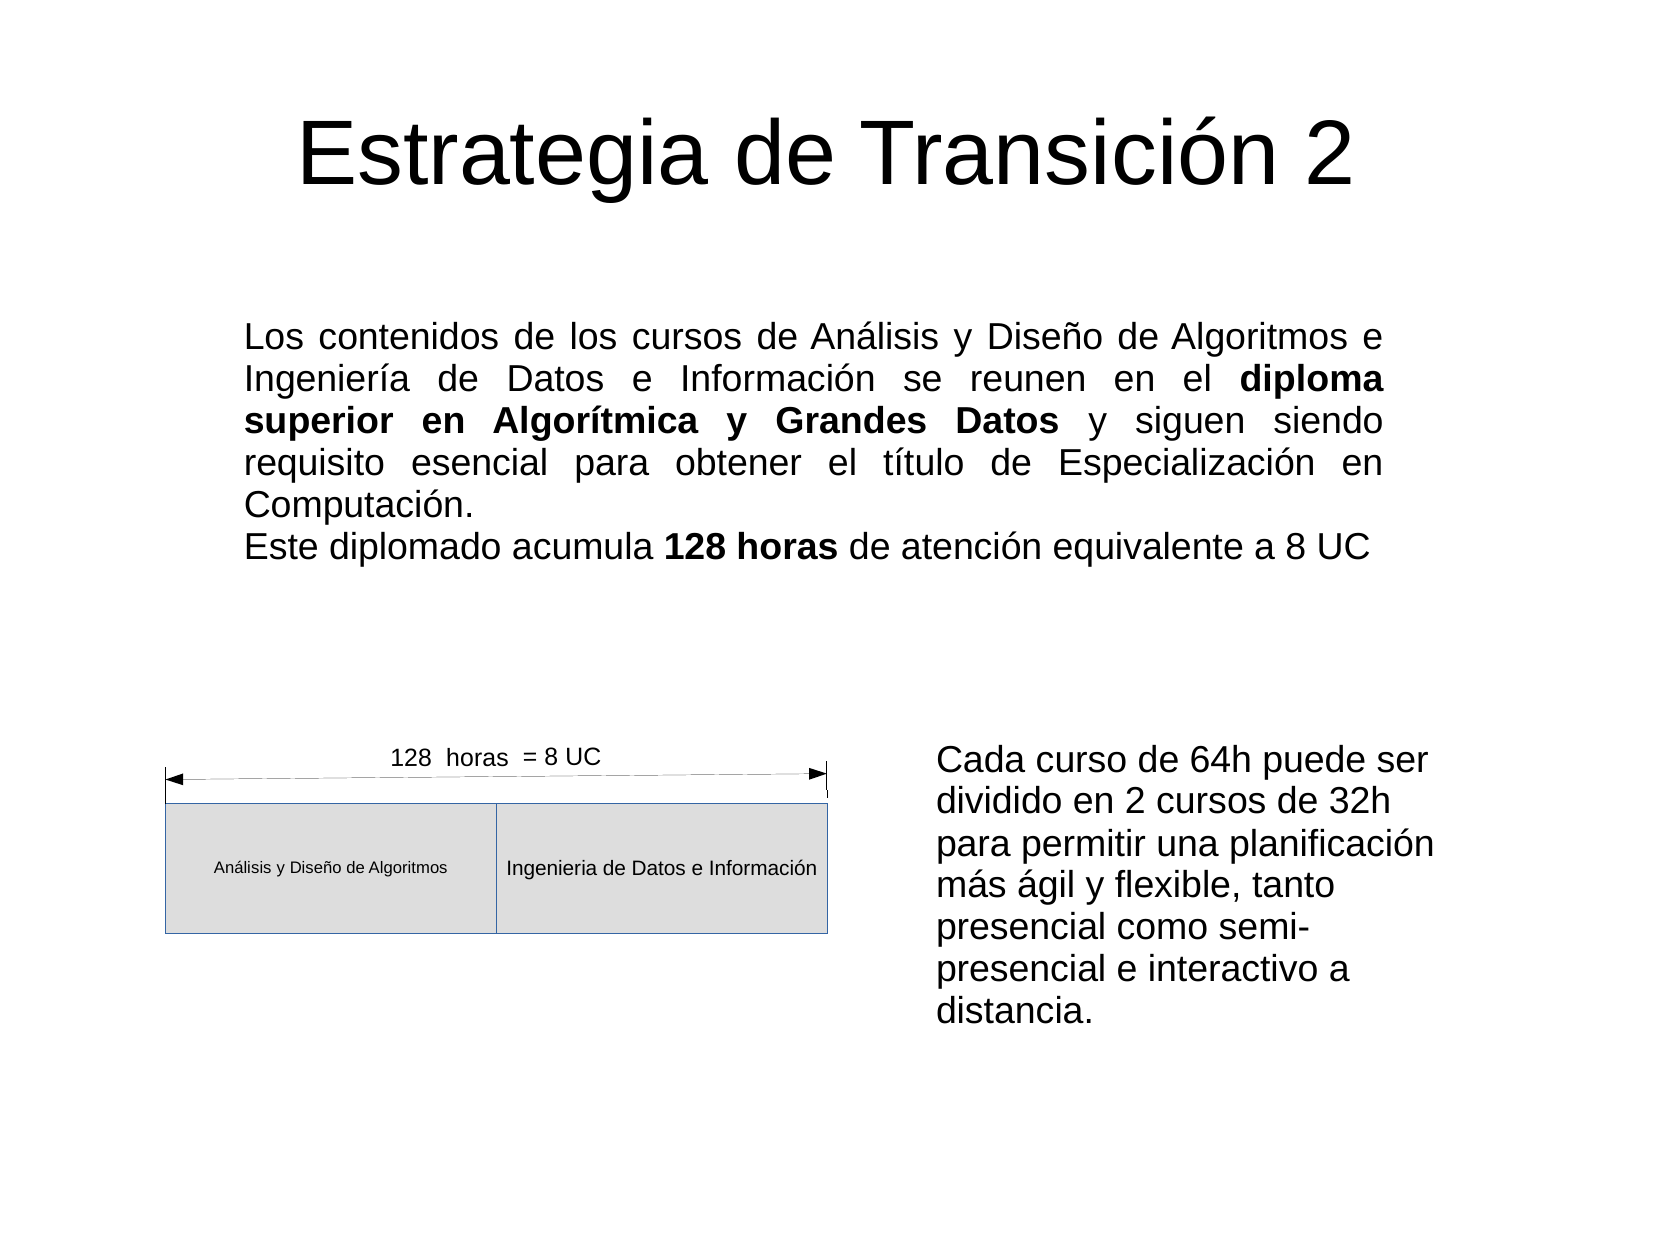

# Estrategia de Transición 2
Los contenidos de los cursos de Análisis y Diseño de Algoritmos e Ingeniería de Datos e Información se reunen en el diploma superior en Algorítmica y Grandes Datos y siguen siendo requisito esencial para obtener el título de Especialización en Computación.
Este diplomado acumula 128 horas de atención equivalente a 8 UC
Cada curso de 64h puede ser dividido en 2 cursos de 32h para permitir una planificación más ágil y flexible, tanto presencial como semi-presencial e interactivo a distancia.
Análisis y Diseño de Algoritmos
Ingenieria de Datos e Información